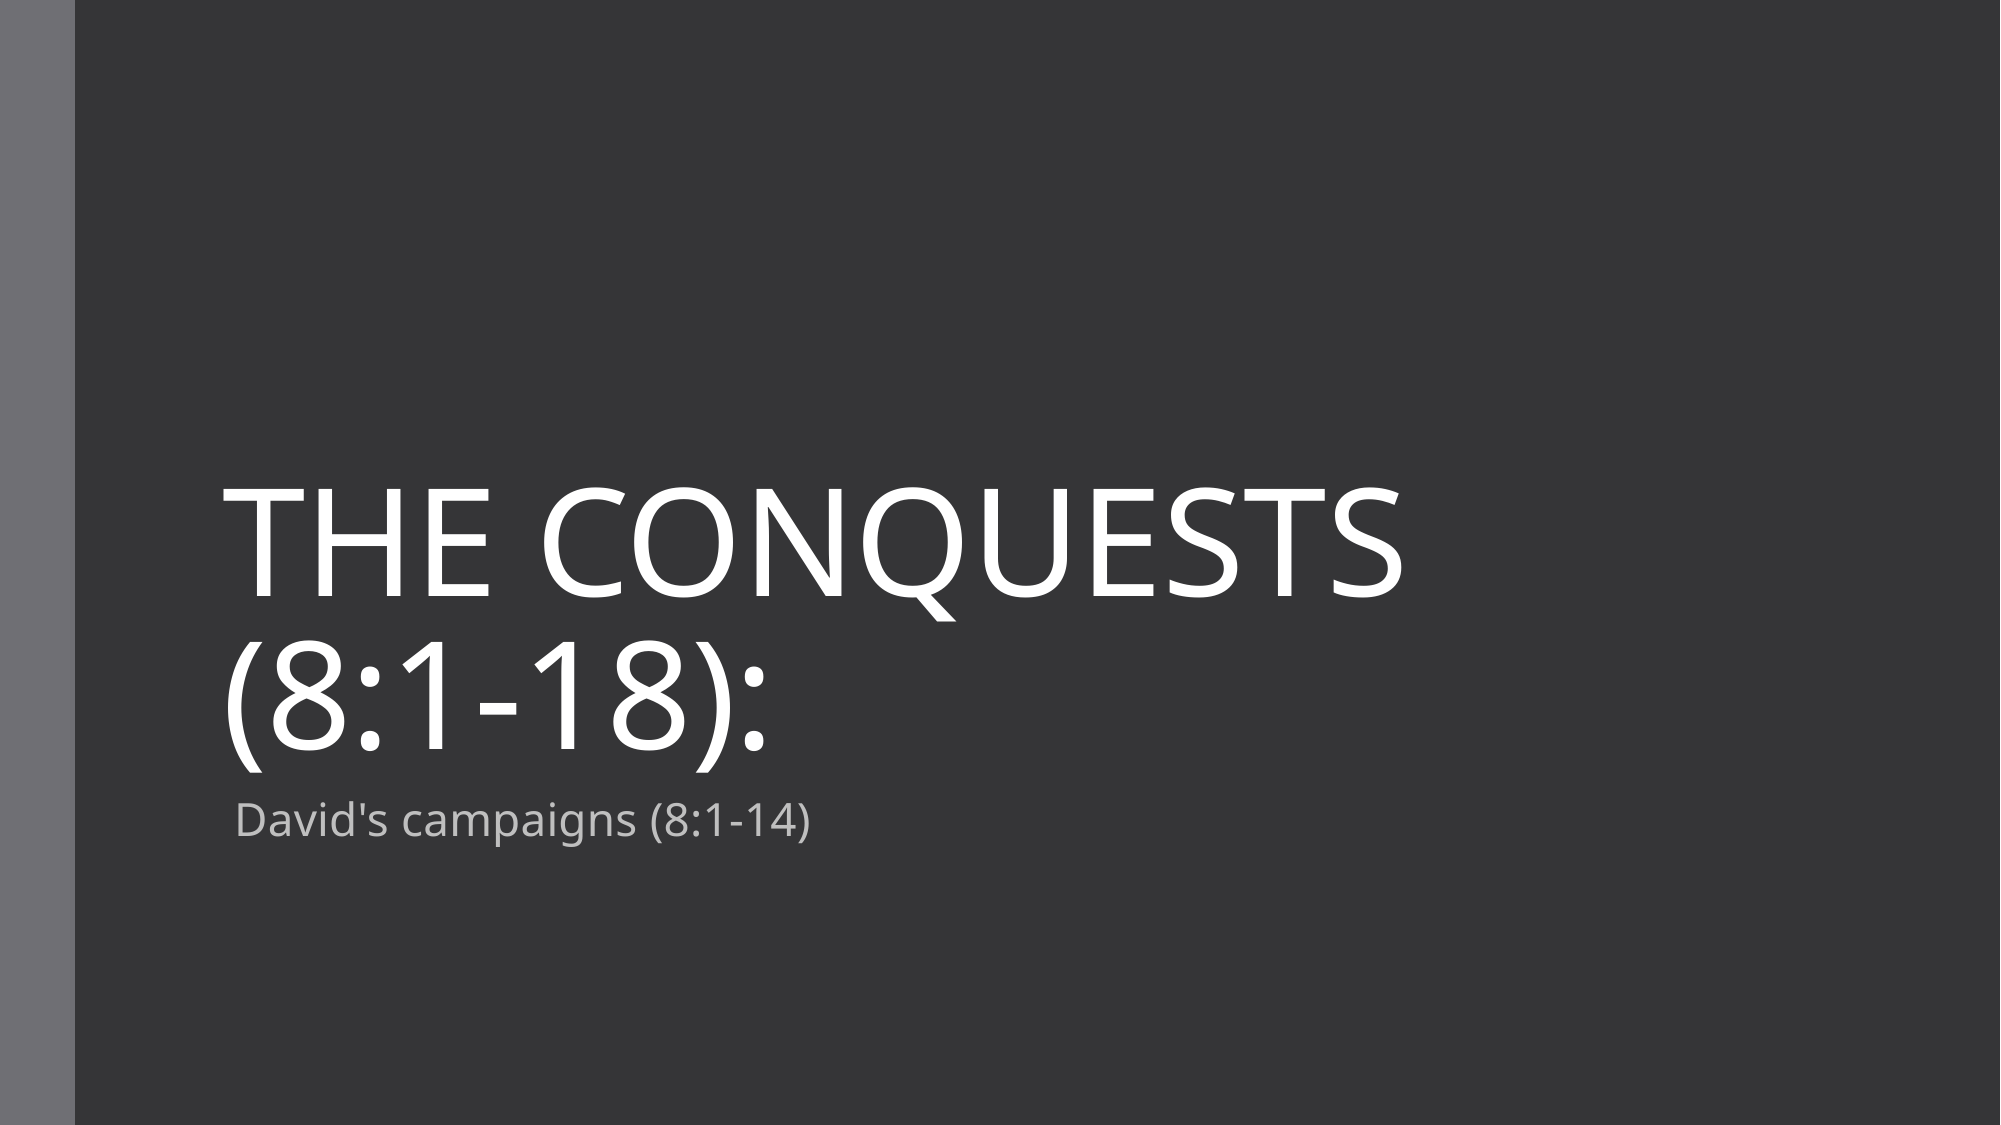

# THE CONQUESTS (8:1-18):
 David's campaigns (8:1-14)